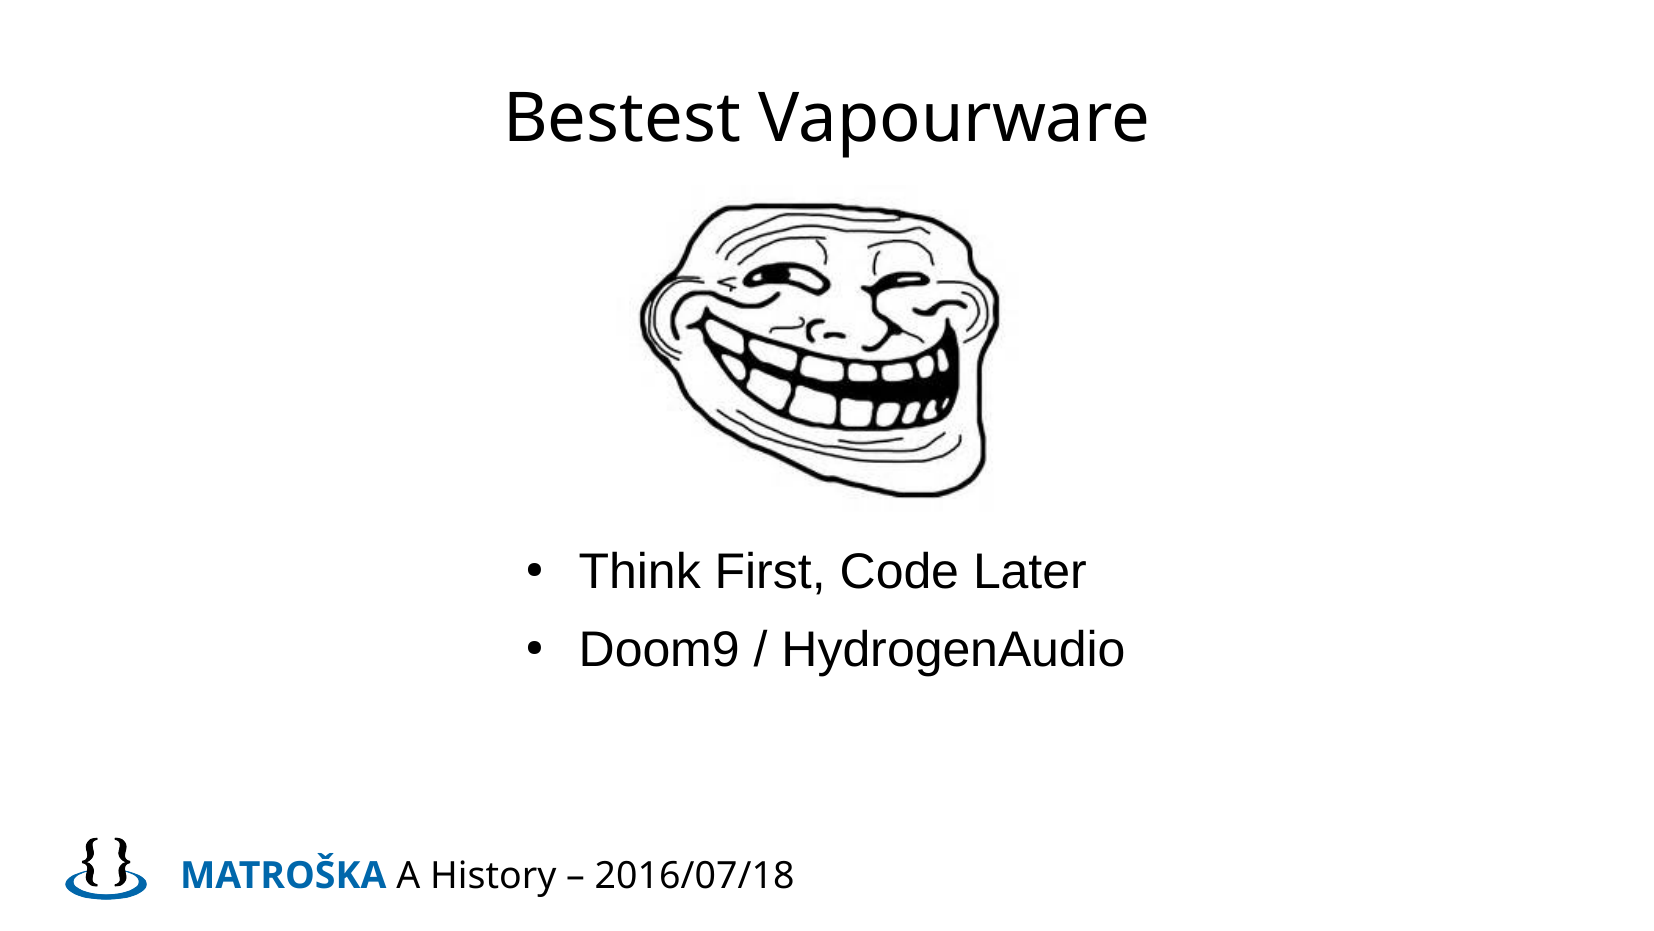

# Bestest Vapourware
Think First, Code Later
Doom9 / HydrogenAudio
MATROŠKA A History – 2016/07/18